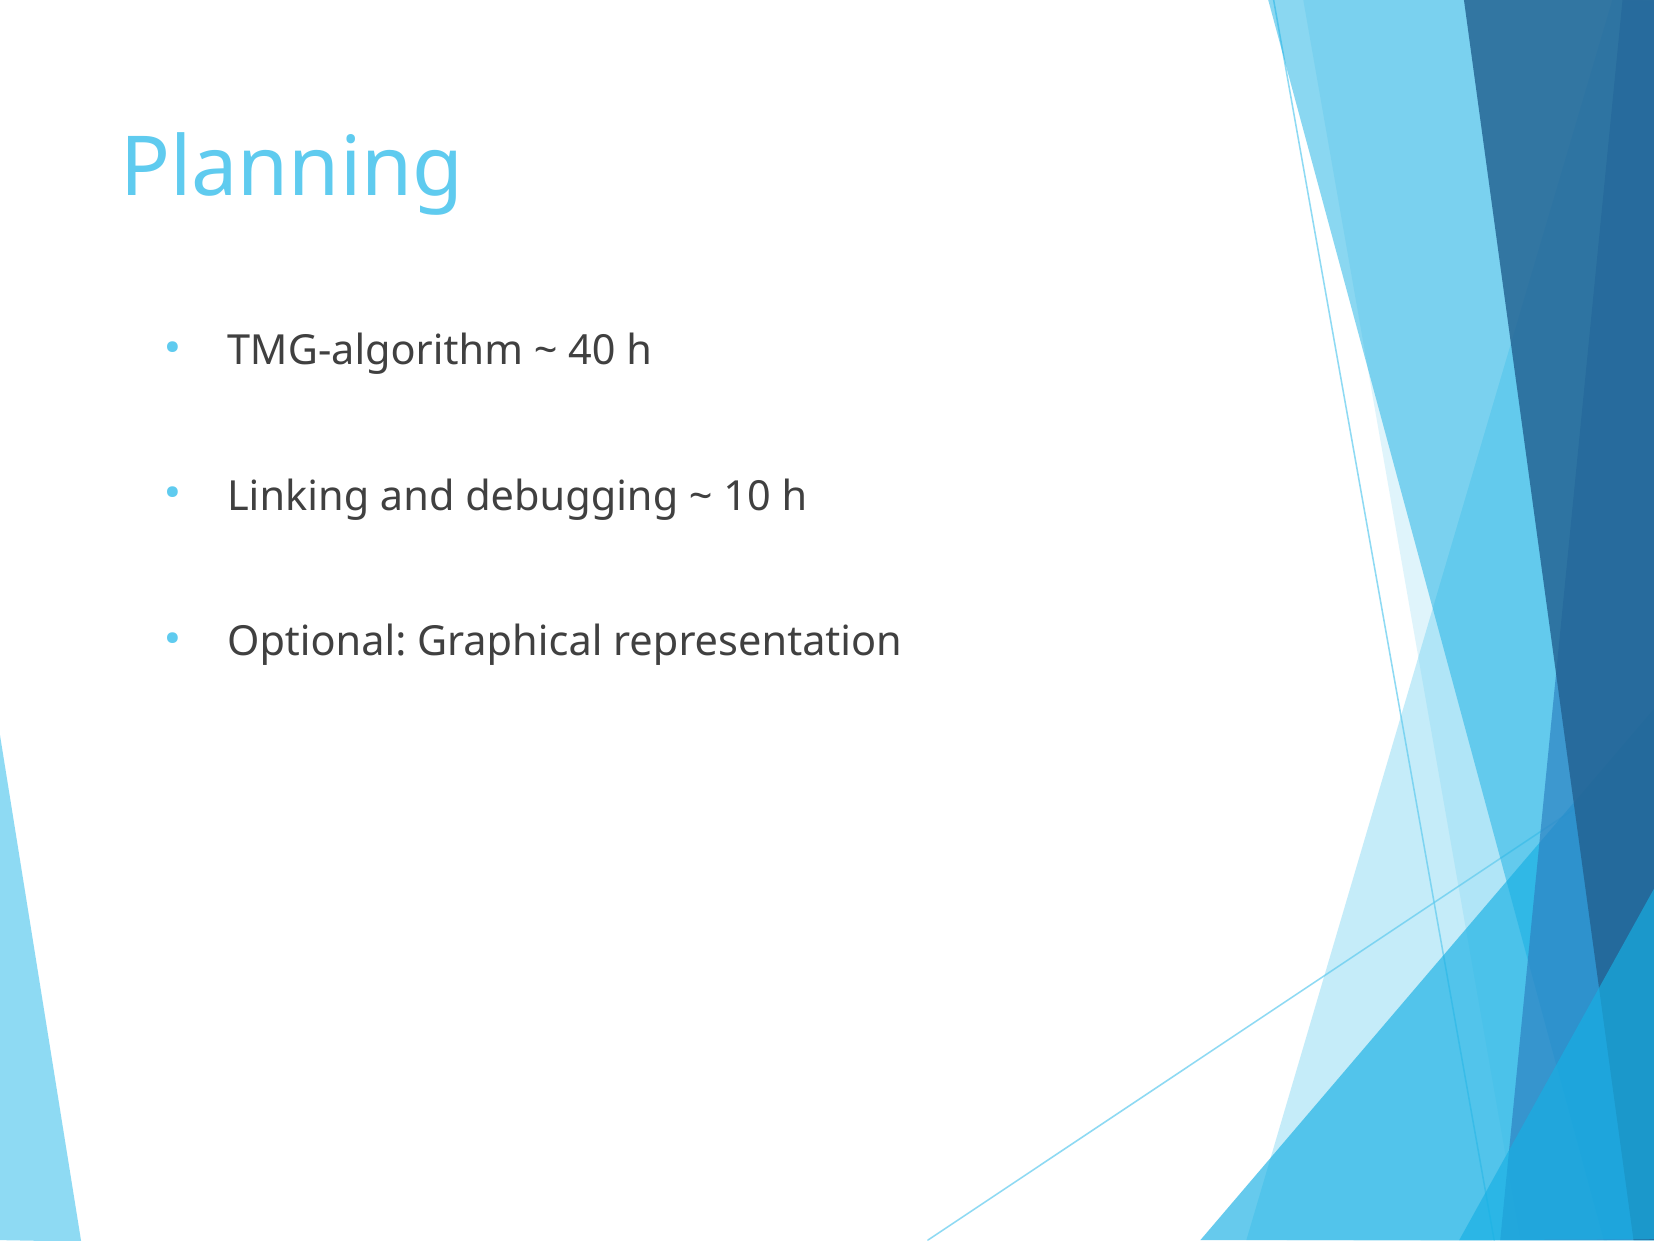

Planning
# TMG-algorithm ~ 40 h
Linking and debugging ~ 10 h
Optional: Graphical representation